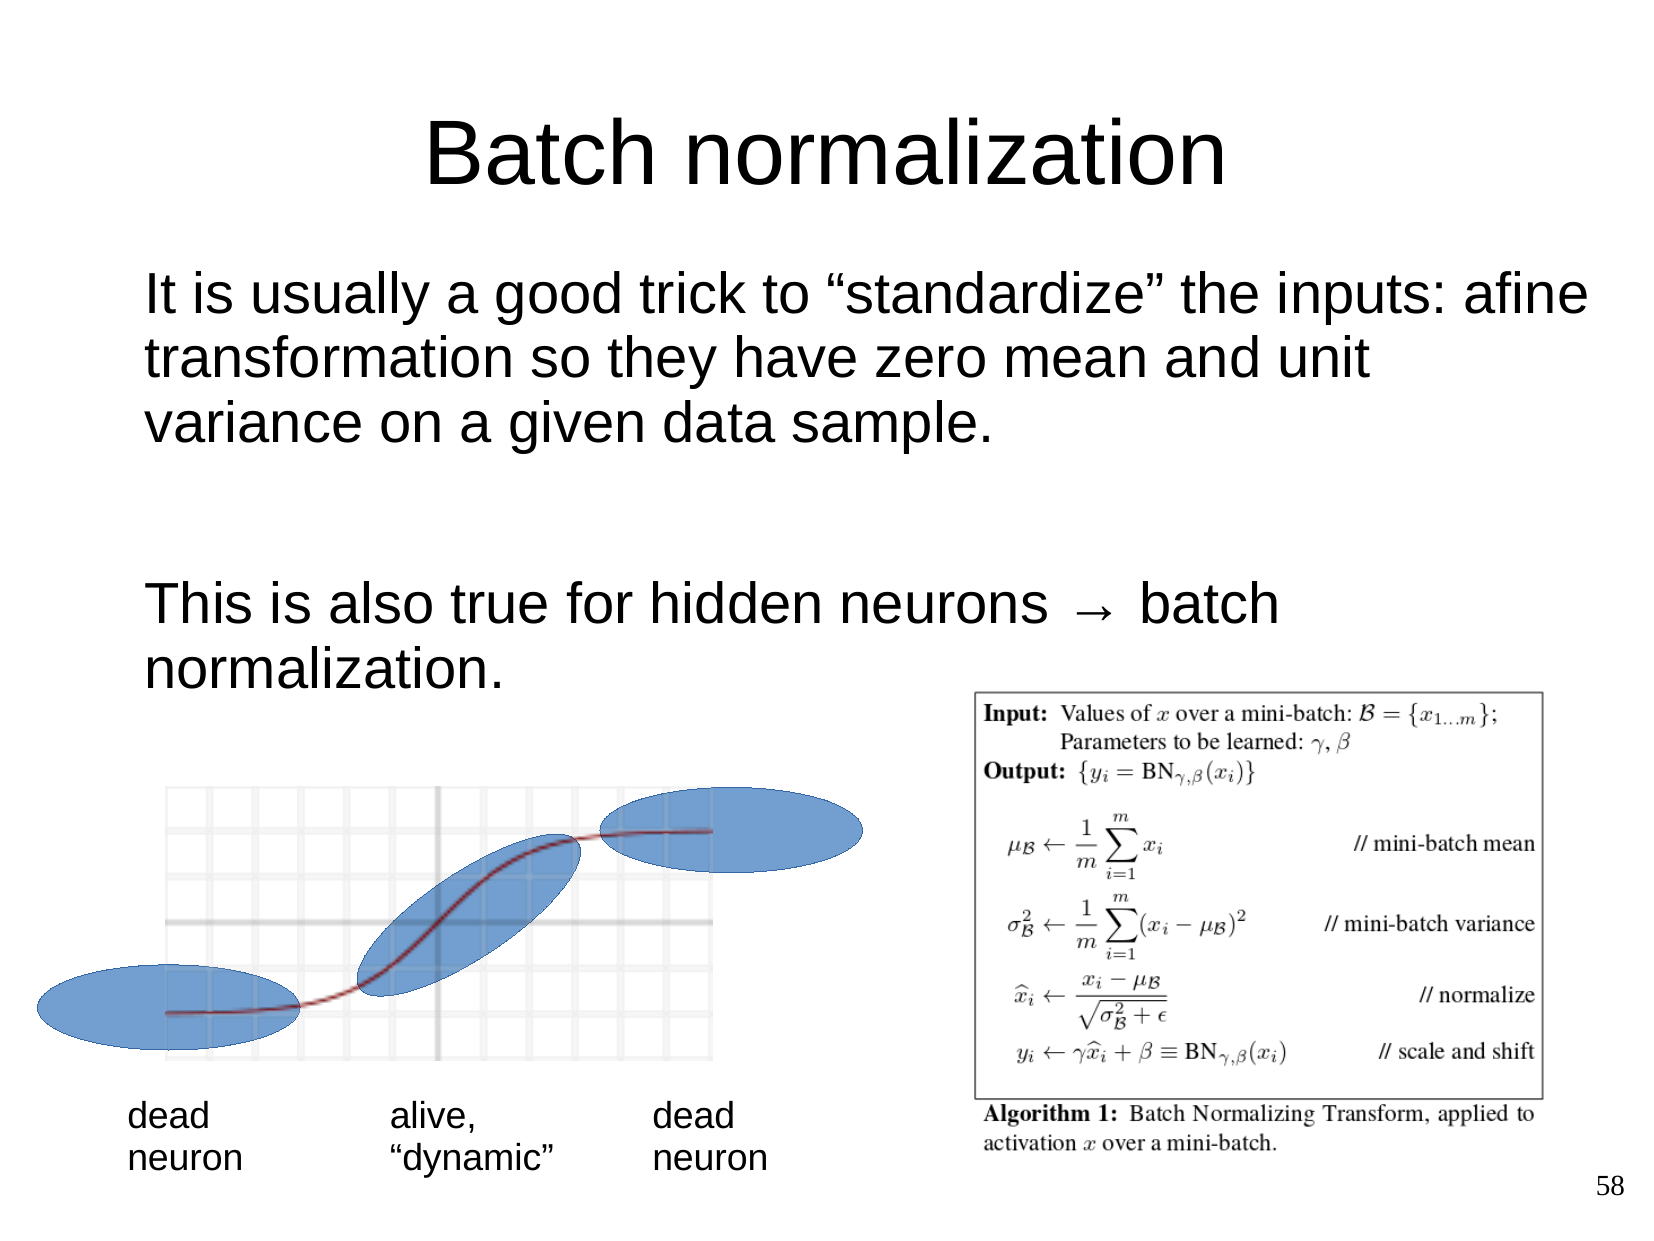

# Batch normalization
It is usually a good trick to “standardize” the inputs: afine transformation so they have zero mean and unit variance on a given data sample.
This is also true for hidden neurons → batch normalization.
dead
neuron
alive, “dynamic”
dead
neuron
58